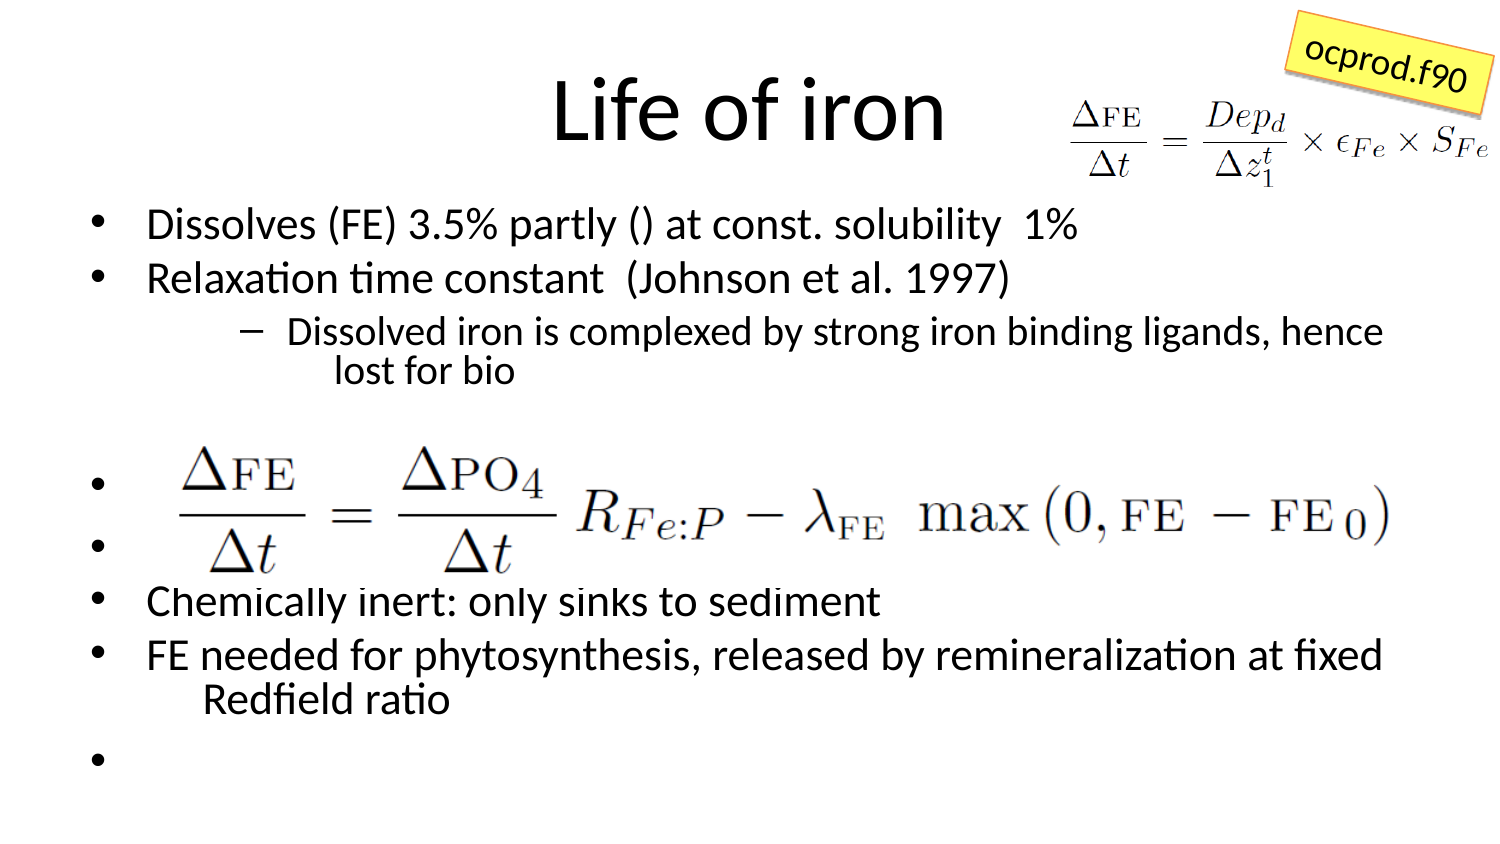

ocprod.f90
# Life of iron
Dissolves (FE) 3.5% partly () at const. solubility 1%
Relaxation time constant (Johnson et al. 1997)
Dissolved iron is complexed by strong iron binding ligands, hence lost for bio
Chemically inert: only sinks to sediment
FE needed for phytosynthesis, released by remineralization at fixed Redfield ratio